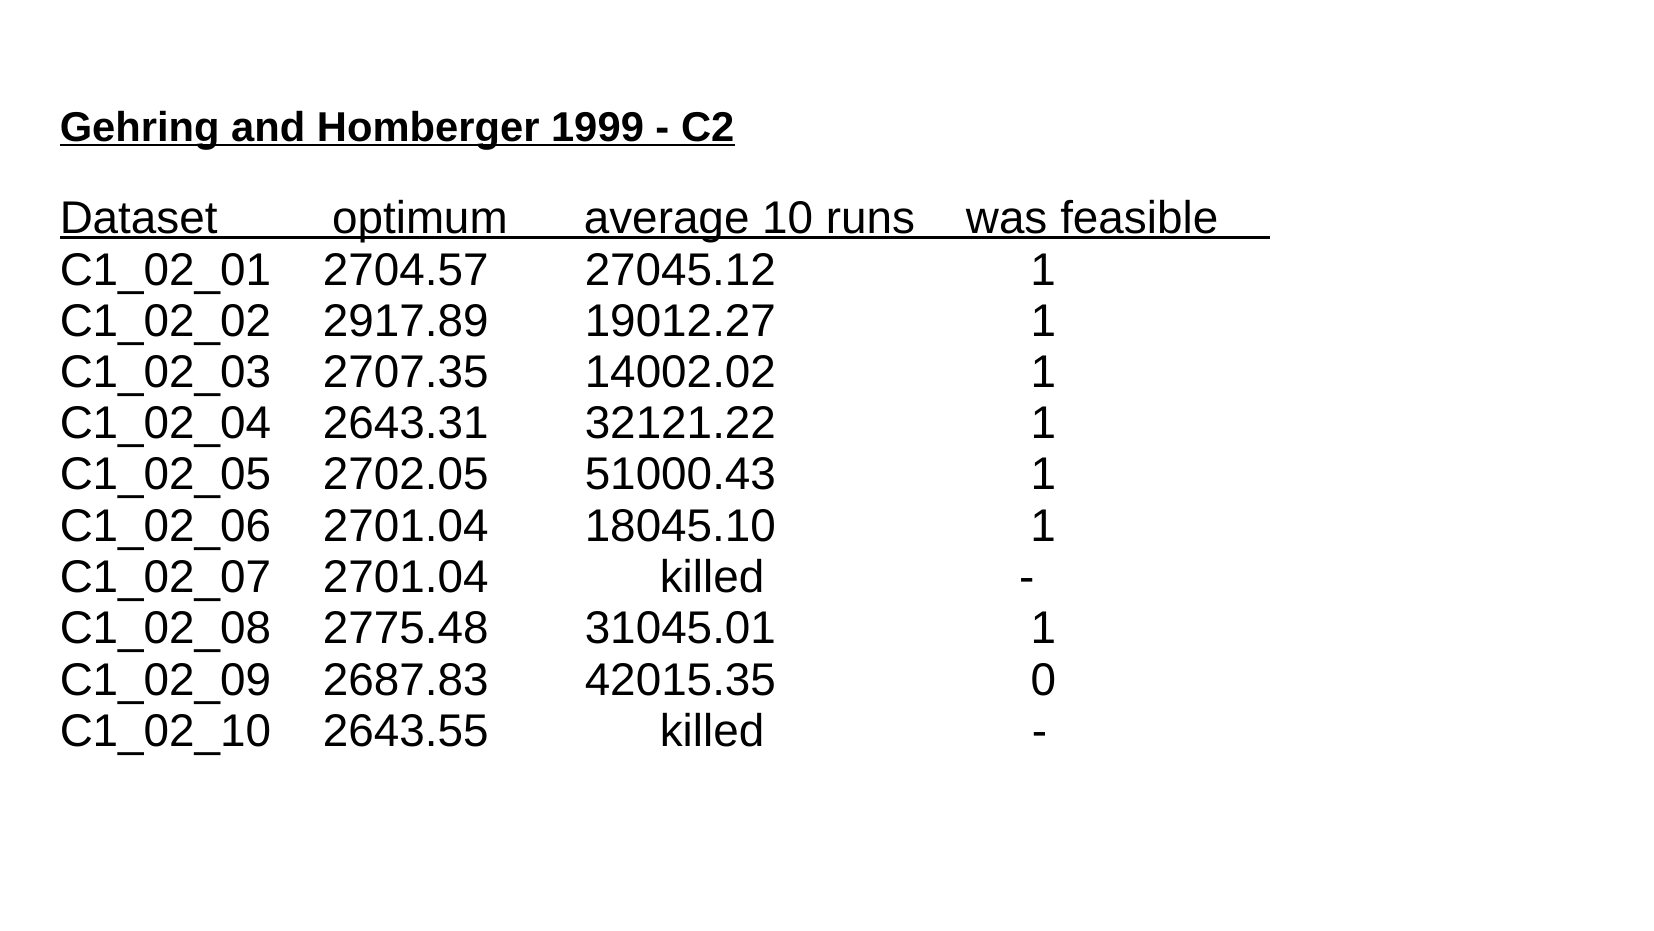

Gehring and Homberger 1999 - C2
Dataset optimum average 10 runs was feasible
C1_02_01	 2704.57		27045.12 1
C1_02_02	 2917.89		19012.27 1
C1_02_03	 2707.35		14002.02 1
C1_02_04	 2643.31		32121.22 1
C1_02_05	 2702.05		51000.43 1
C1_02_06	 2701.04		18045.10 1
C1_02_07	 2701.04			killed -
C1_02_08	 2775.48		31045.01 1
C1_02_09	 2687.83		42015.35 0
C1_02_10	 2643.55			killed -